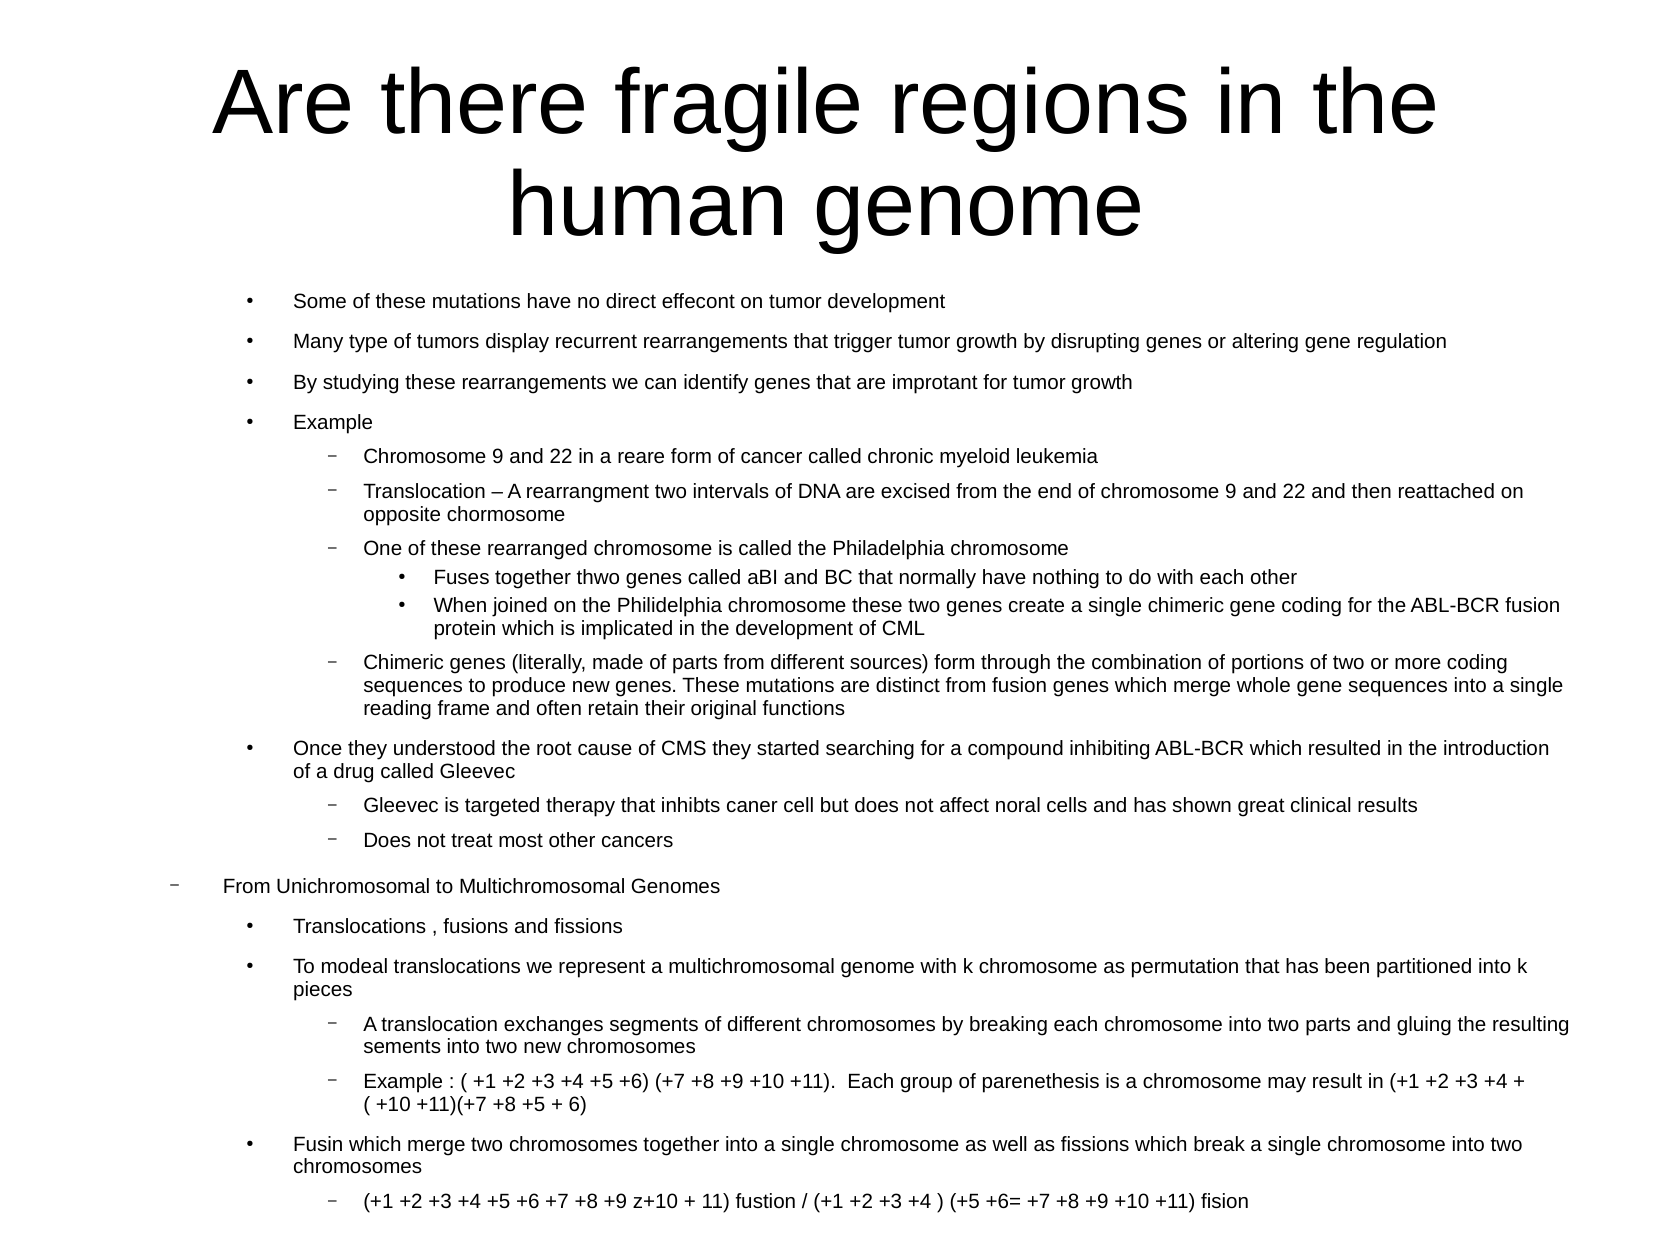

# Are there fragile regions in the human genome
Some of these mutations have no direct effecont on tumor development
Many type of tumors display recurrent rearrangements that trigger tumor growth by disrupting genes or altering gene regulation
By studying these rearrangements we can identify genes that are improtant for tumor growth
Example
Chromosome 9 and 22 in a reare form of cancer called chronic myeloid leukemia
Translocation – A rearrangment two intervals of DNA are excised from the end of chromosome 9 and 22 and then reattached on opposite chormosome
One of these rearranged chromosome is called the Philadelphia chromosome
Fuses together thwo genes called aBI and BC that normally have nothing to do with each other
When joined on the Philidelphia chromosome these two genes create a single chimeric gene coding for the ABL-BCR fusion protein which is implicated in the development of CML
Chimeric genes (literally, made of parts from different sources) form through the combination of portions of two or more coding sequences to produce new genes. These mutations are distinct from fusion genes which merge whole gene sequences into a single reading frame and often retain their original functions
Once they understood the root cause of CMS they started searching for a compound inhibiting ABL-BCR which resulted in the introduction of a drug called Gleevec
Gleevec is targeted therapy that inhibts caner cell but does not affect noral cells and has shown great clinical results
Does not treat most other cancers
From Unichromosomal to Multichromosomal Genomes
Translocations , fusions and fissions
To modeal translocations we represent a multichromosomal genome with k chromosome as permutation that has been partitioned into k pieces
A translocation exchanges segments of different chromosomes by breaking each chromosome into two parts and gluing the resulting sements into two new chromosomes
Example : ( +1 +2 +3 +4 +5 +6) (+7 +8 +9 +10 +11). Each group of parenethesis is a chromosome may result in (+1 +2 +3 +4 +( +10 +11)(+7 +8 +5 + 6)
Fusin which merge two chromosomes together into a single chromosome as well as fissions which break a single chromosome into two chromosomes
(+1 +2 +3 +4 +5 +6 +7 +8 +9 z+10 + 11) fustion / (+1 +2 +3 +4 ) (+5 +6= +7 +8 +9 +10 +11) fision